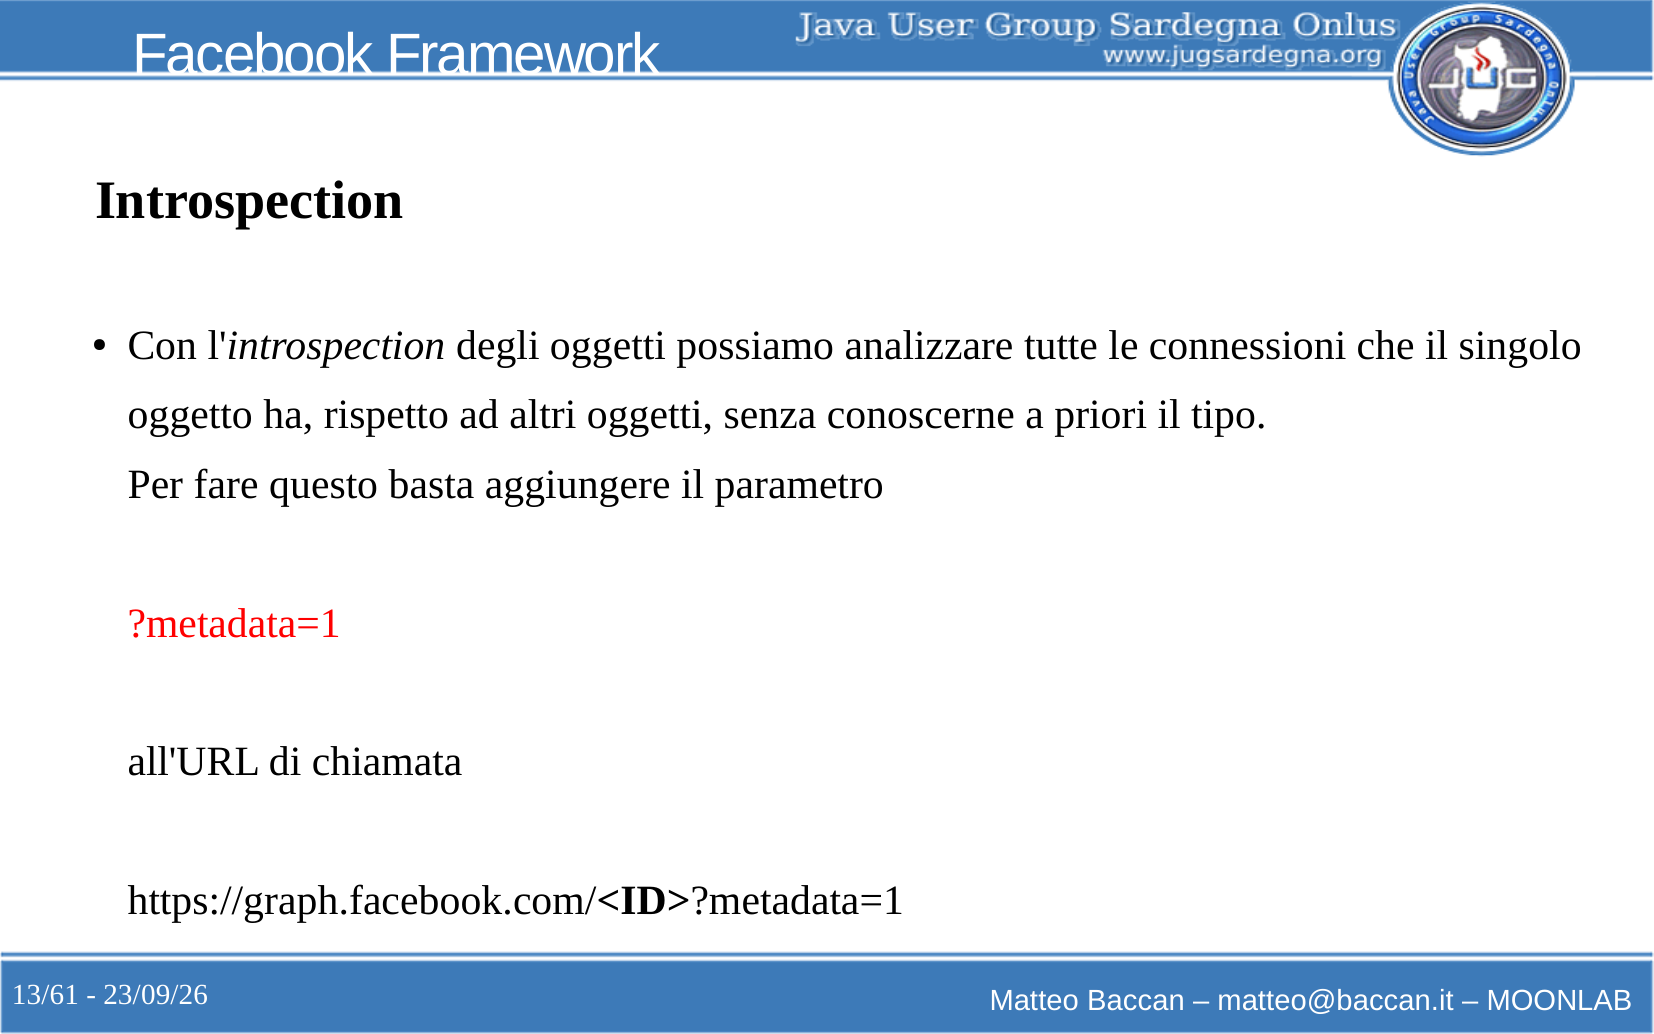

# Facebook Framework
	Introspection
Con l'introspection degli oggetti possiamo analizzare tutte le connessioni che il singolo oggetto ha, rispetto ad altri oggetti, senza conoscerne a priori il tipo.
Per fare questo basta aggiungere il parametro
?metadata=1
all'URL di chiamata
https://graph.facebook.com/<ID>?metadata=1
13